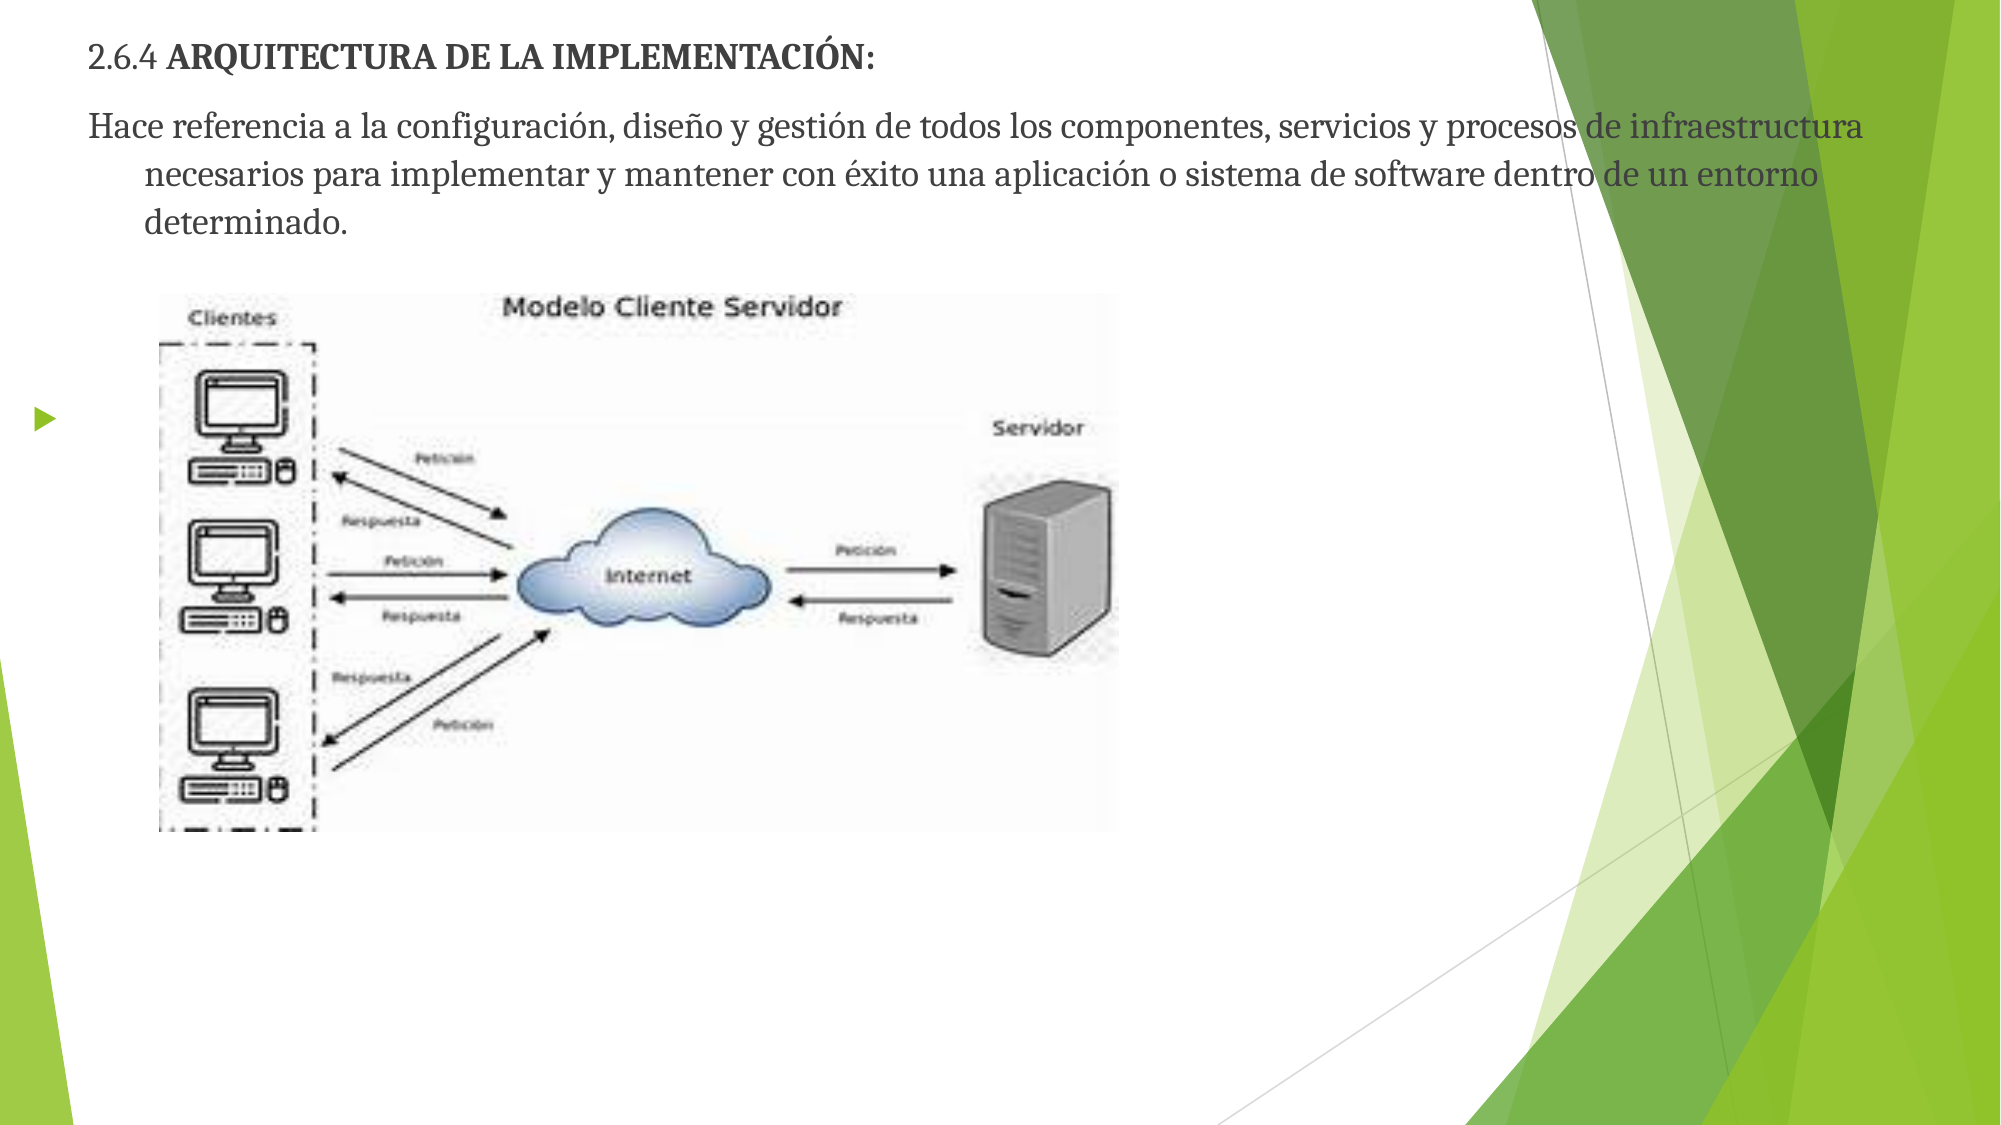

# 2.6.4 ARQUITECTURA DE LA IMPLEMENTACIÓN:
Hace referencia a la configuración, diseño y gestión de todos los componentes, servicios y procesos de infraestructura necesarios para implementar y mantener con éxito una aplicación o sistema de software dentro de un entorno determinado.